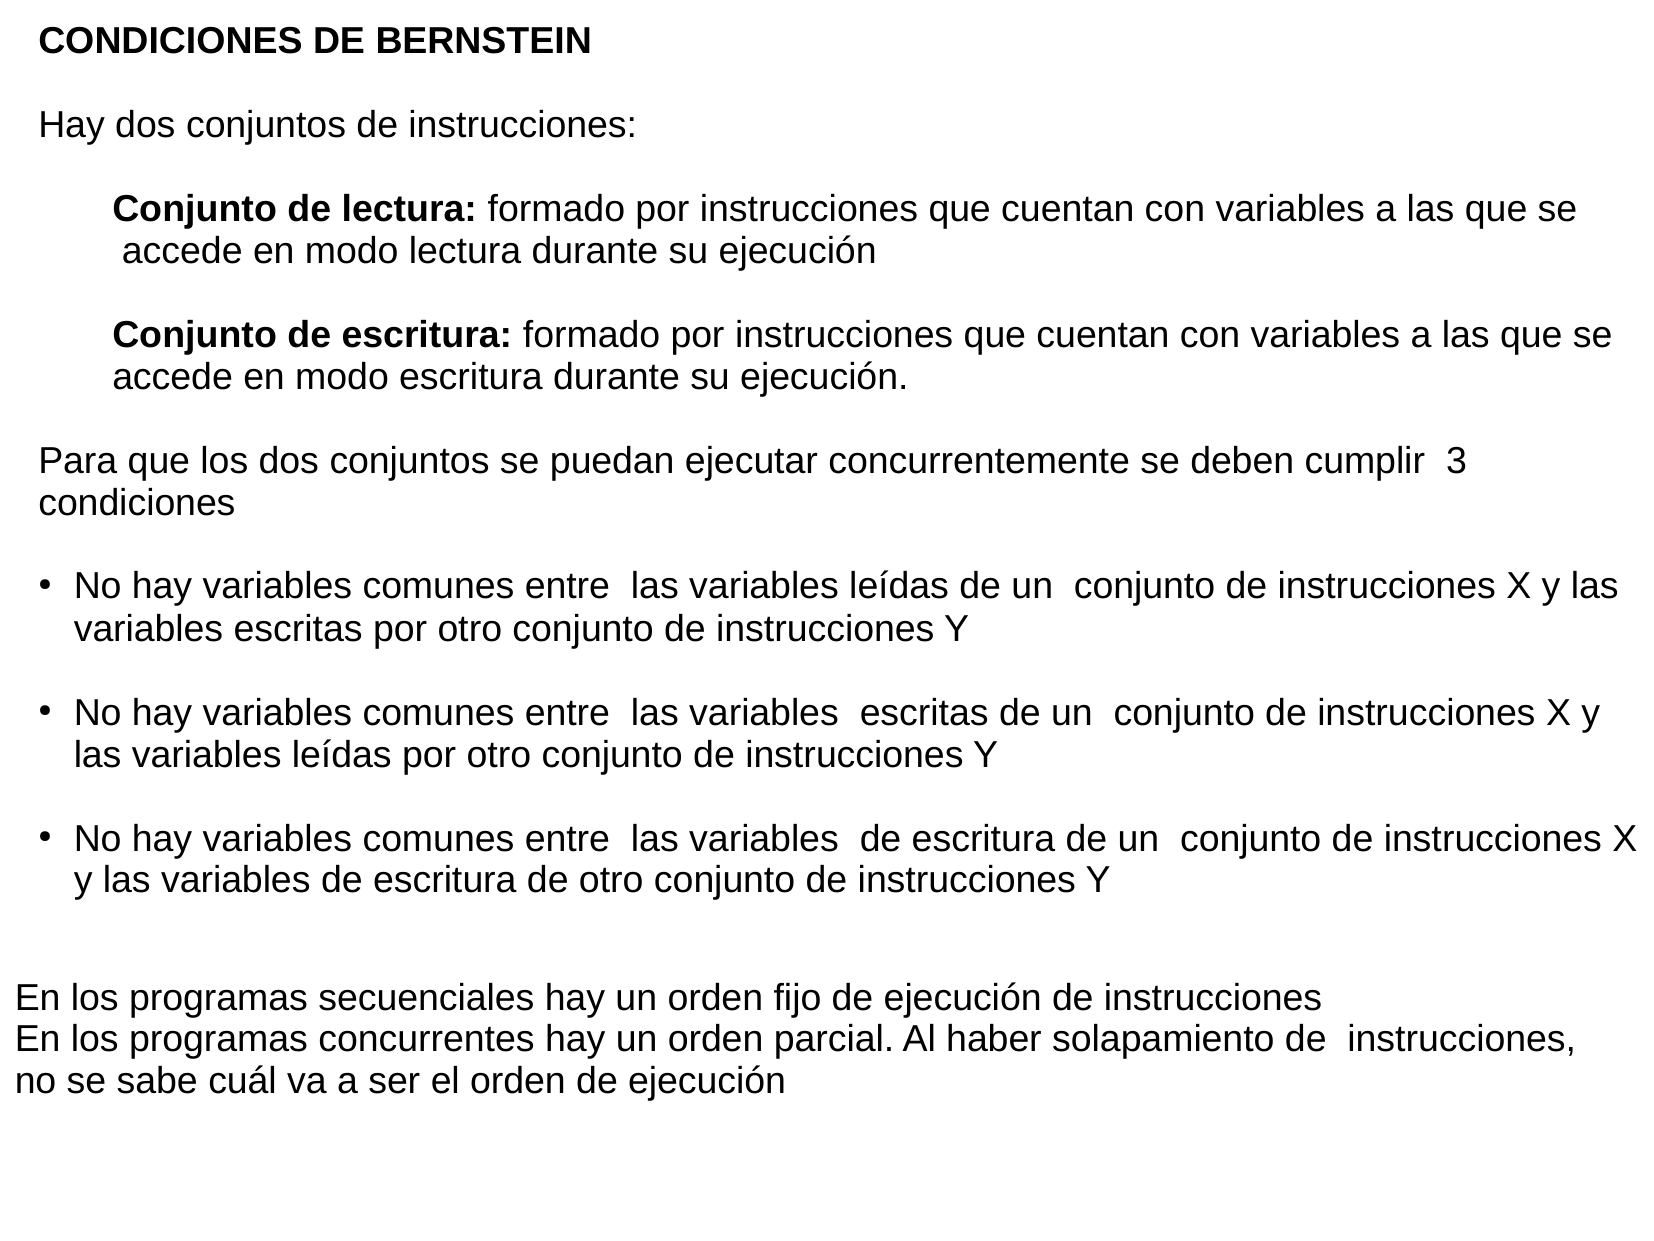

CONDICIONES DE BERNSTEIN
Hay dos conjuntos de instrucciones:
	Conjunto de lectura: formado por instrucciones que cuentan con variables a las que se 	 accede en modo lectura durante su ejecución
	Conjunto de escritura: formado por instrucciones que cuentan con variables a las que se 	accede en modo escritura durante su ejecución.
Para que los dos conjuntos se puedan ejecutar concurrentemente se deben cumplir 3 condiciones
No hay variables comunes entre las variables leídas de un conjunto de instrucciones X y las variables escritas por otro conjunto de instrucciones Y
No hay variables comunes entre las variables escritas de un conjunto de instrucciones X y las variables leídas por otro conjunto de instrucciones Y
No hay variables comunes entre las variables de escritura de un conjunto de instrucciones X y las variables de escritura de otro conjunto de instrucciones Y
En los programas secuenciales hay un orden fijo de ejecución de instrucciones
En los programas concurrentes hay un orden parcial. Al haber solapamiento de instrucciones, no se sabe cuál va a ser el orden de ejecución